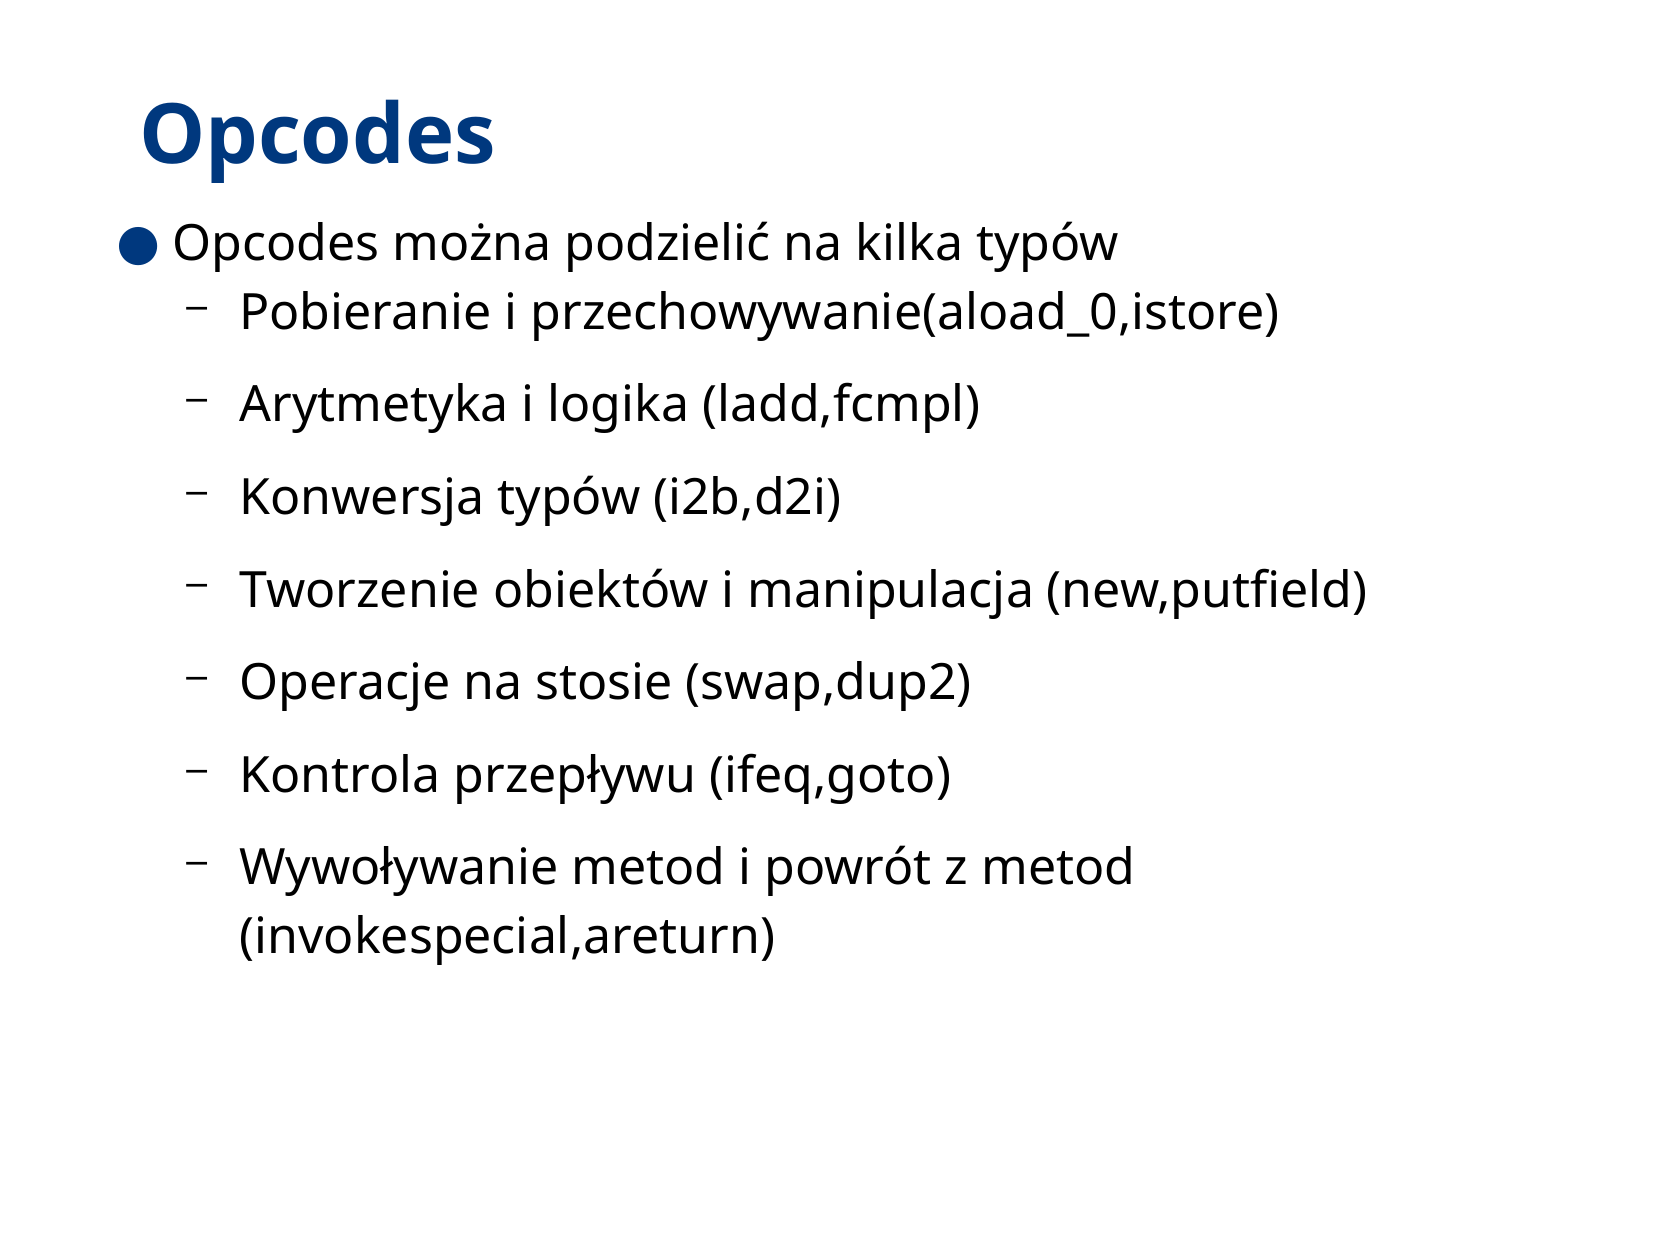

Opcodes
# Opcodes można podzielić na kilka typów
Pobieranie i przechowywanie(aload_0,istore)
Arytmetyka i logika (ladd,fcmpl)
Konwersja typów (i2b,d2i)
Tworzenie obiektów i manipulacja (new,putfield)
Operacje na stosie (swap,dup2)
Kontrola przepływu (ifeq,goto)
Wywoływanie metod i powrót z metod (invokespecial,areturn)